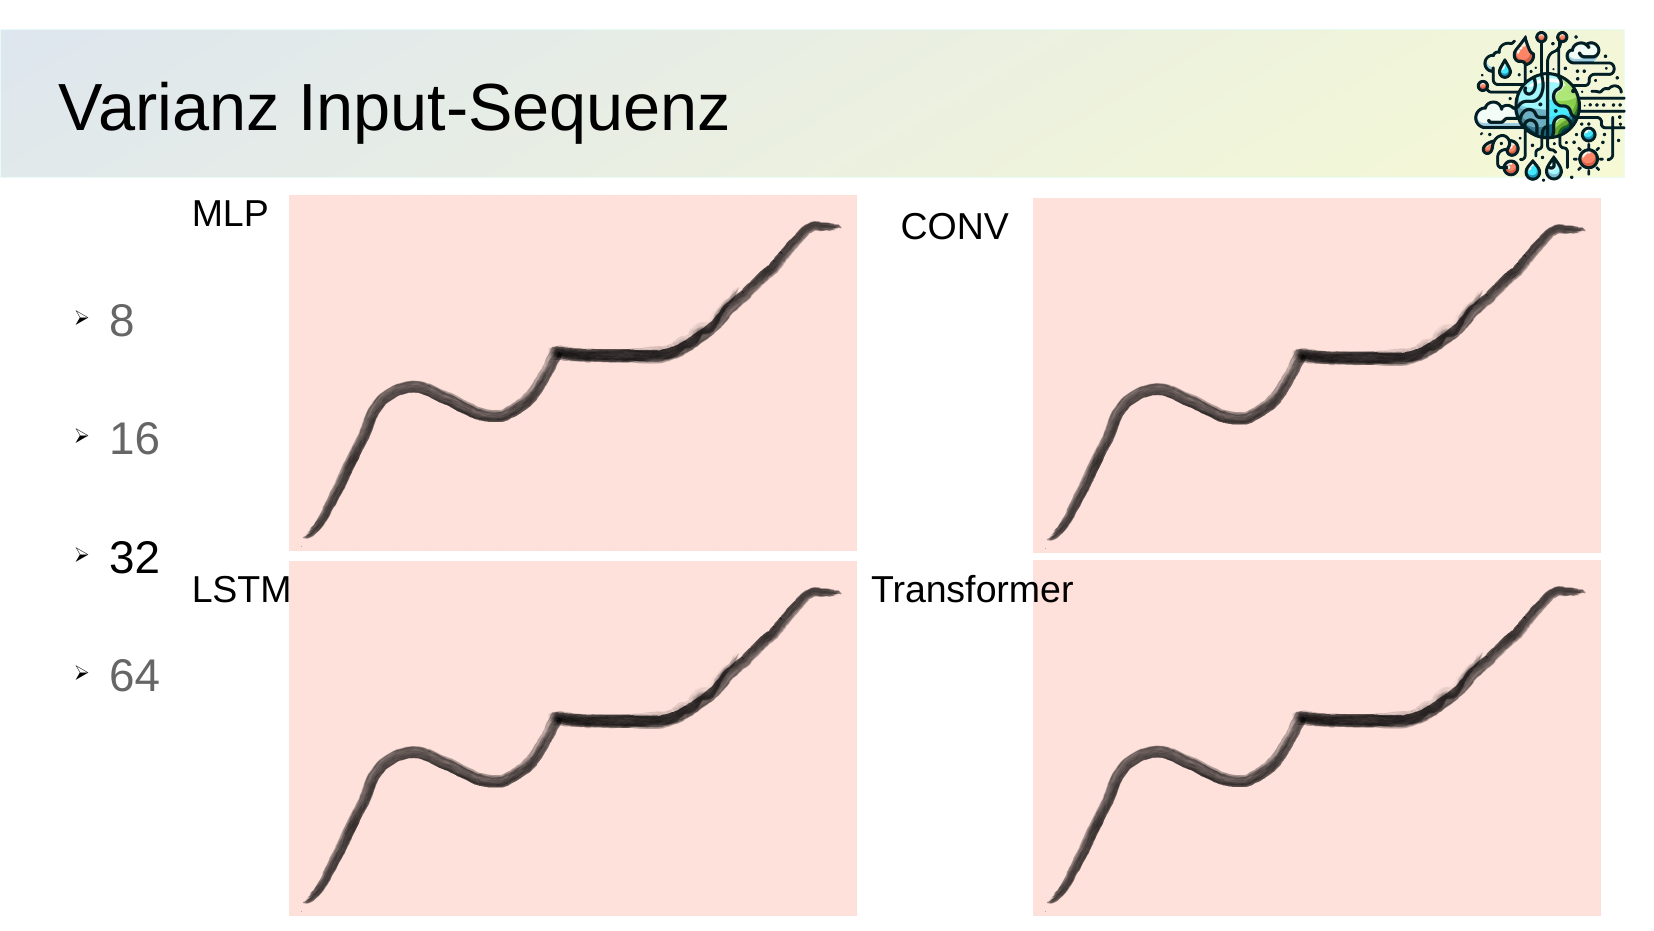

# Varianz Input-Sequenz
MLP
CONV
8
16
32
LSTM
Transformer
64